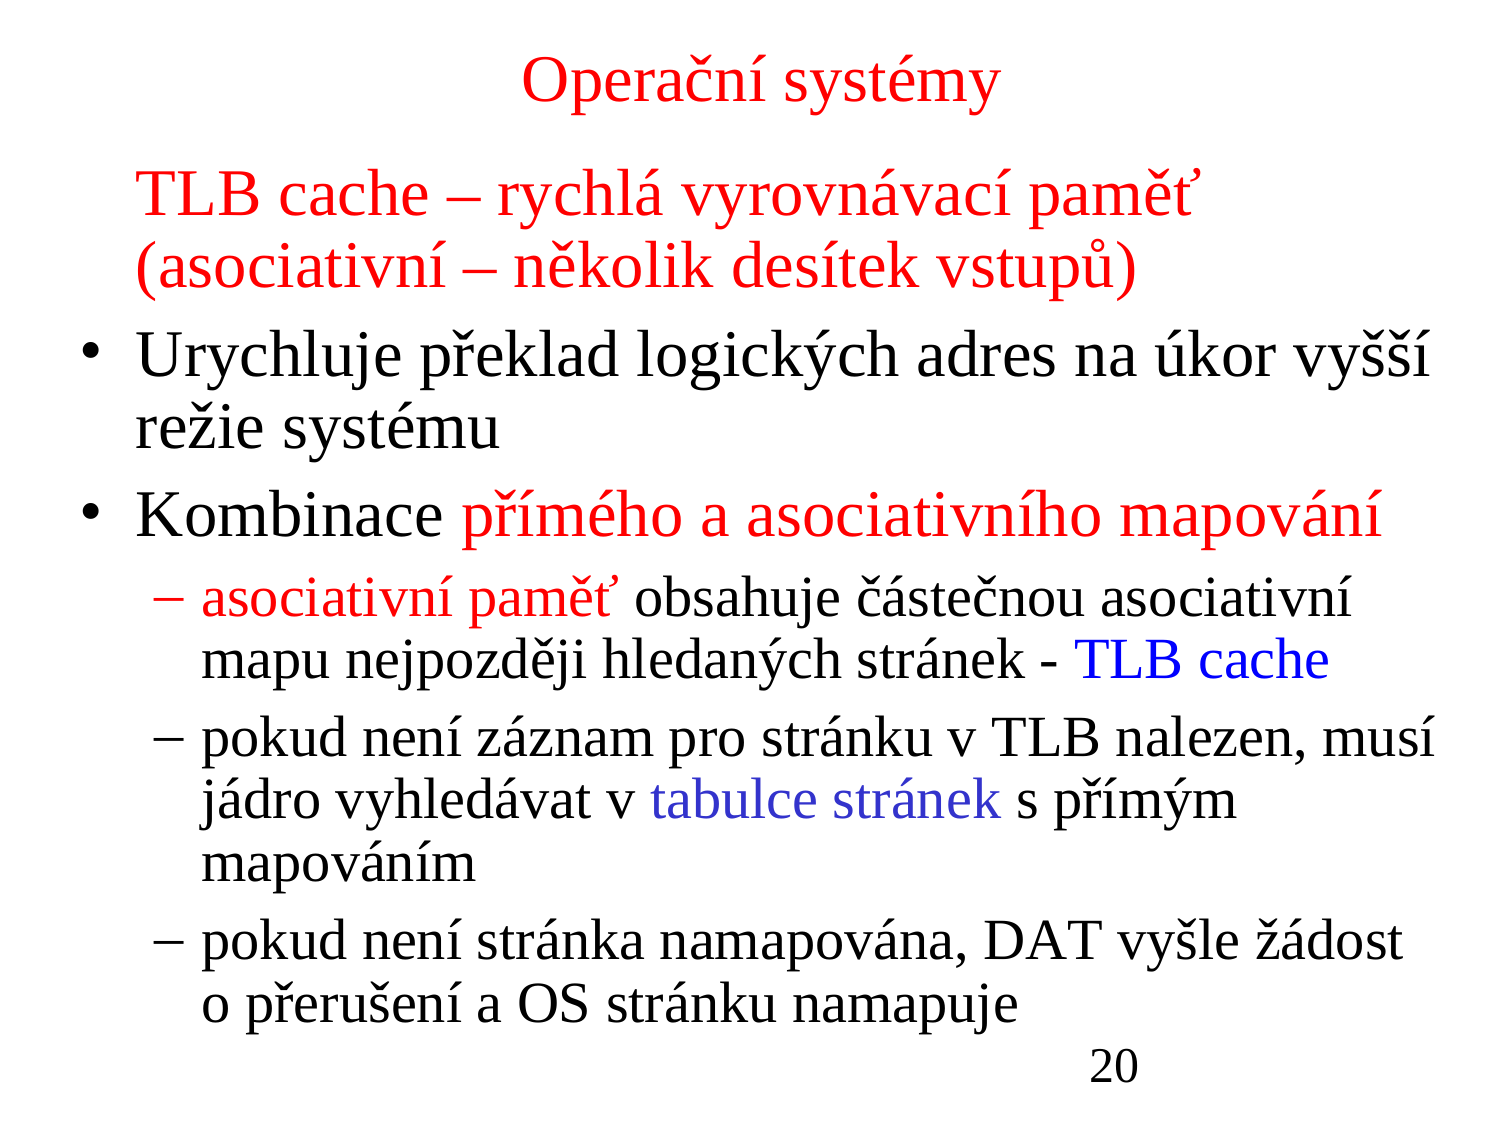

# Operační systémy
	TLB cache – rychlá vyrovnávací paměť (asociativní – několik desítek vstupů)
Urychluje překlad logických adres na úkor vyšší režie systému
Kombinace přímého a asociativního mapování
asociativní paměť obsahuje částečnou asociativní mapu nejpozději hledaných stránek - TLB cache
pokud není záznam pro stránku v TLB nalezen, musí jádro vyhledávat v tabulce stránek s přímým mapováním
pokud není stránka namapována, DAT vyšle žádost o přerušení a OS stránku namapuje
20